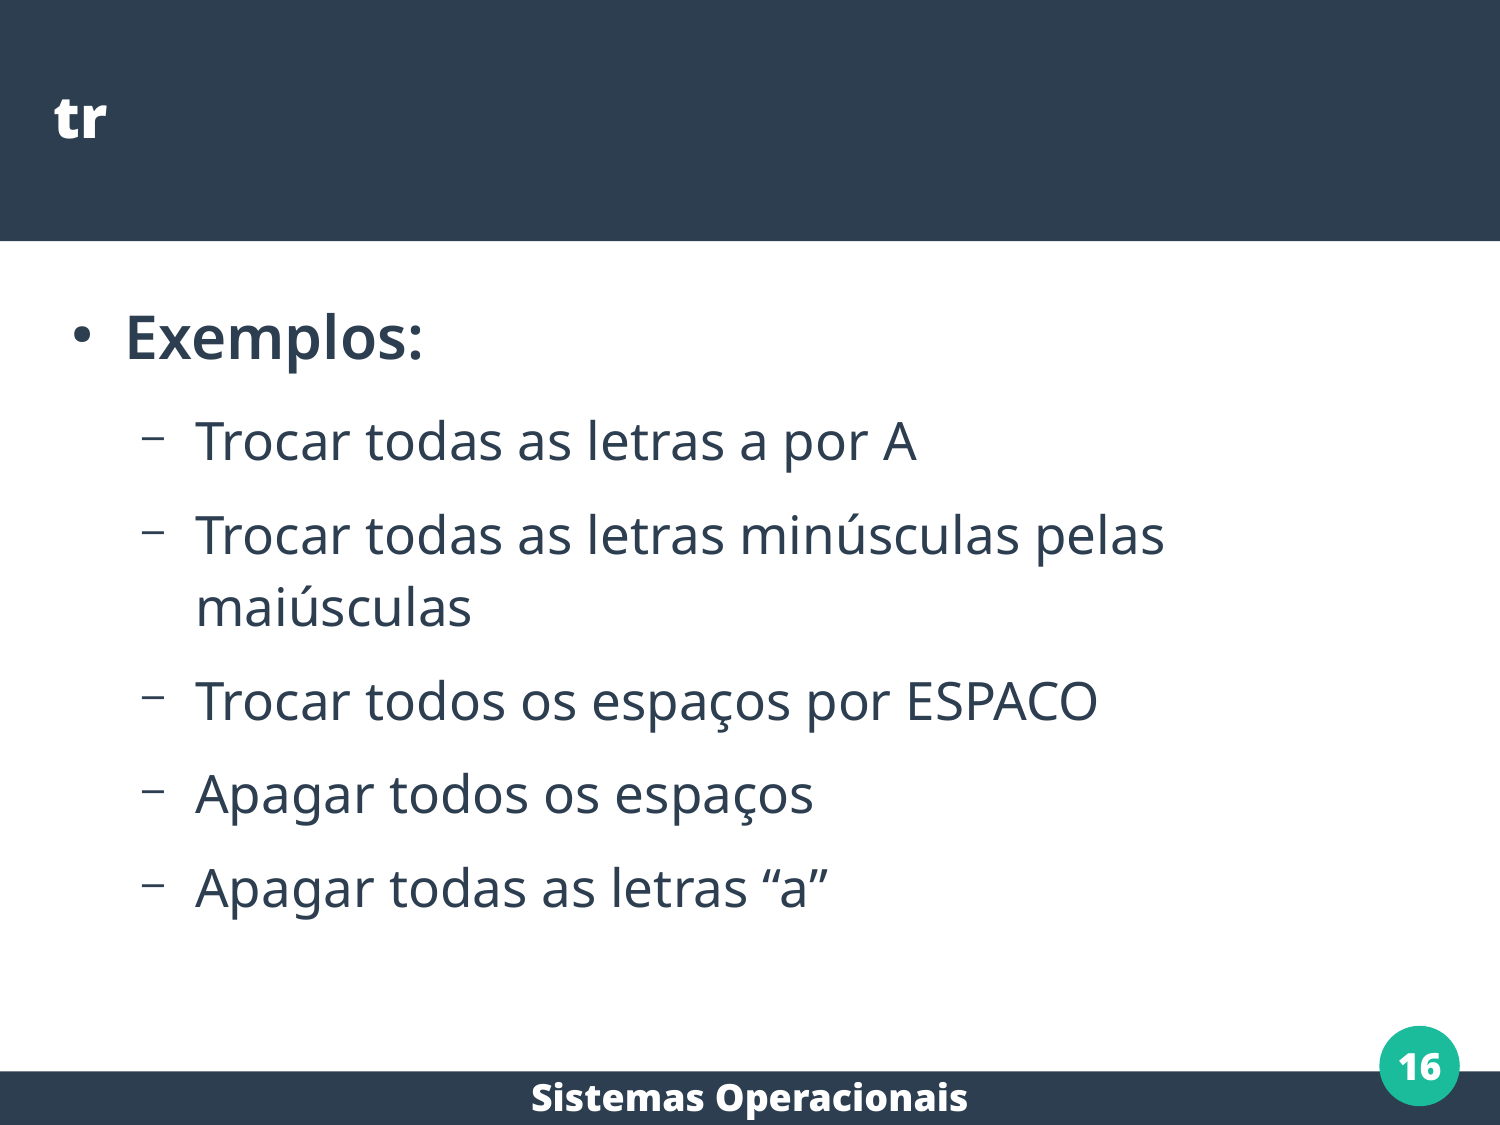

# tr
Exemplos:
Trocar todas as letras a por A
Trocar todas as letras minúsculas pelas maiúsculas
Trocar todos os espaços por ESPACO
Apagar todos os espaços
Apagar todas as letras “a”
16
Sistemas Operacionais